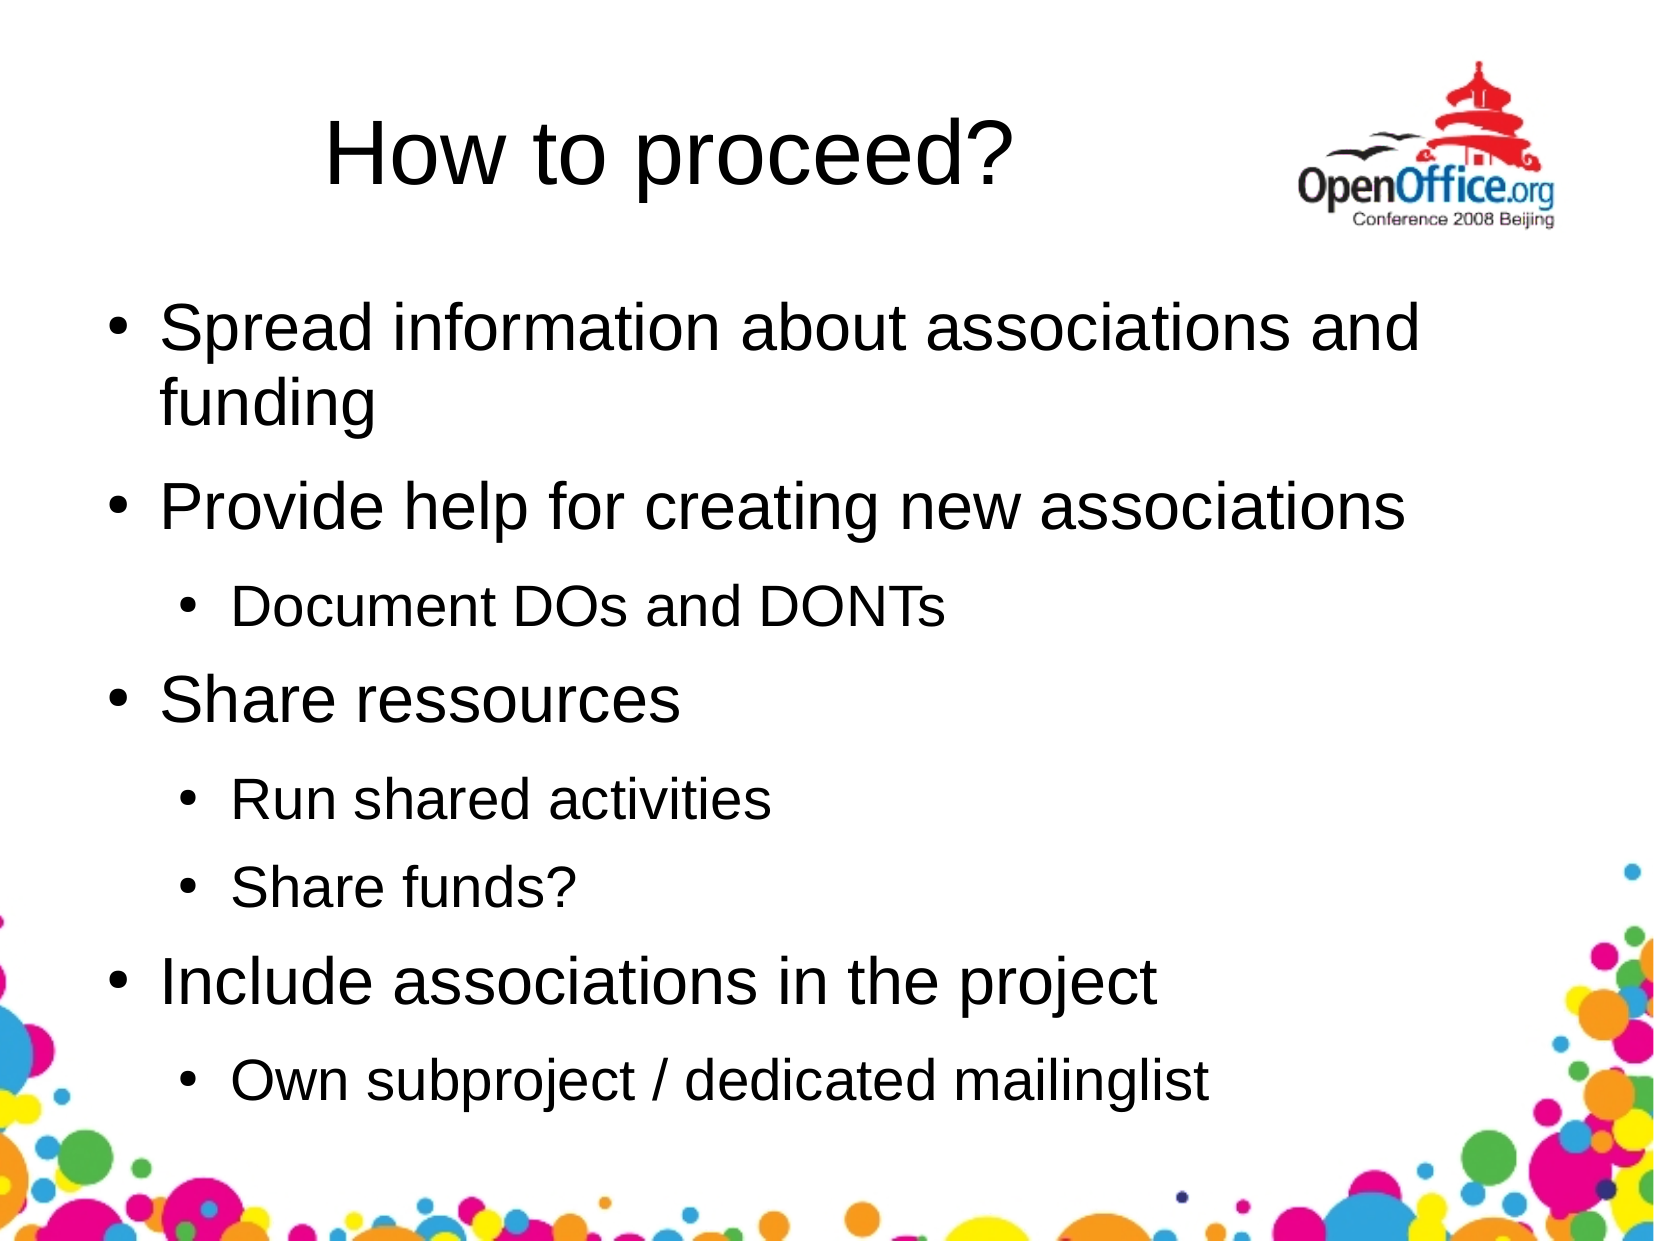

# How to proceed?
Spread information about associations and funding
Provide help for creating new associations
Document DOs and DONTs
Share ressources
Run shared activities
Share funds?
Include associations in the project
Own subproject / dedicated mailinglist